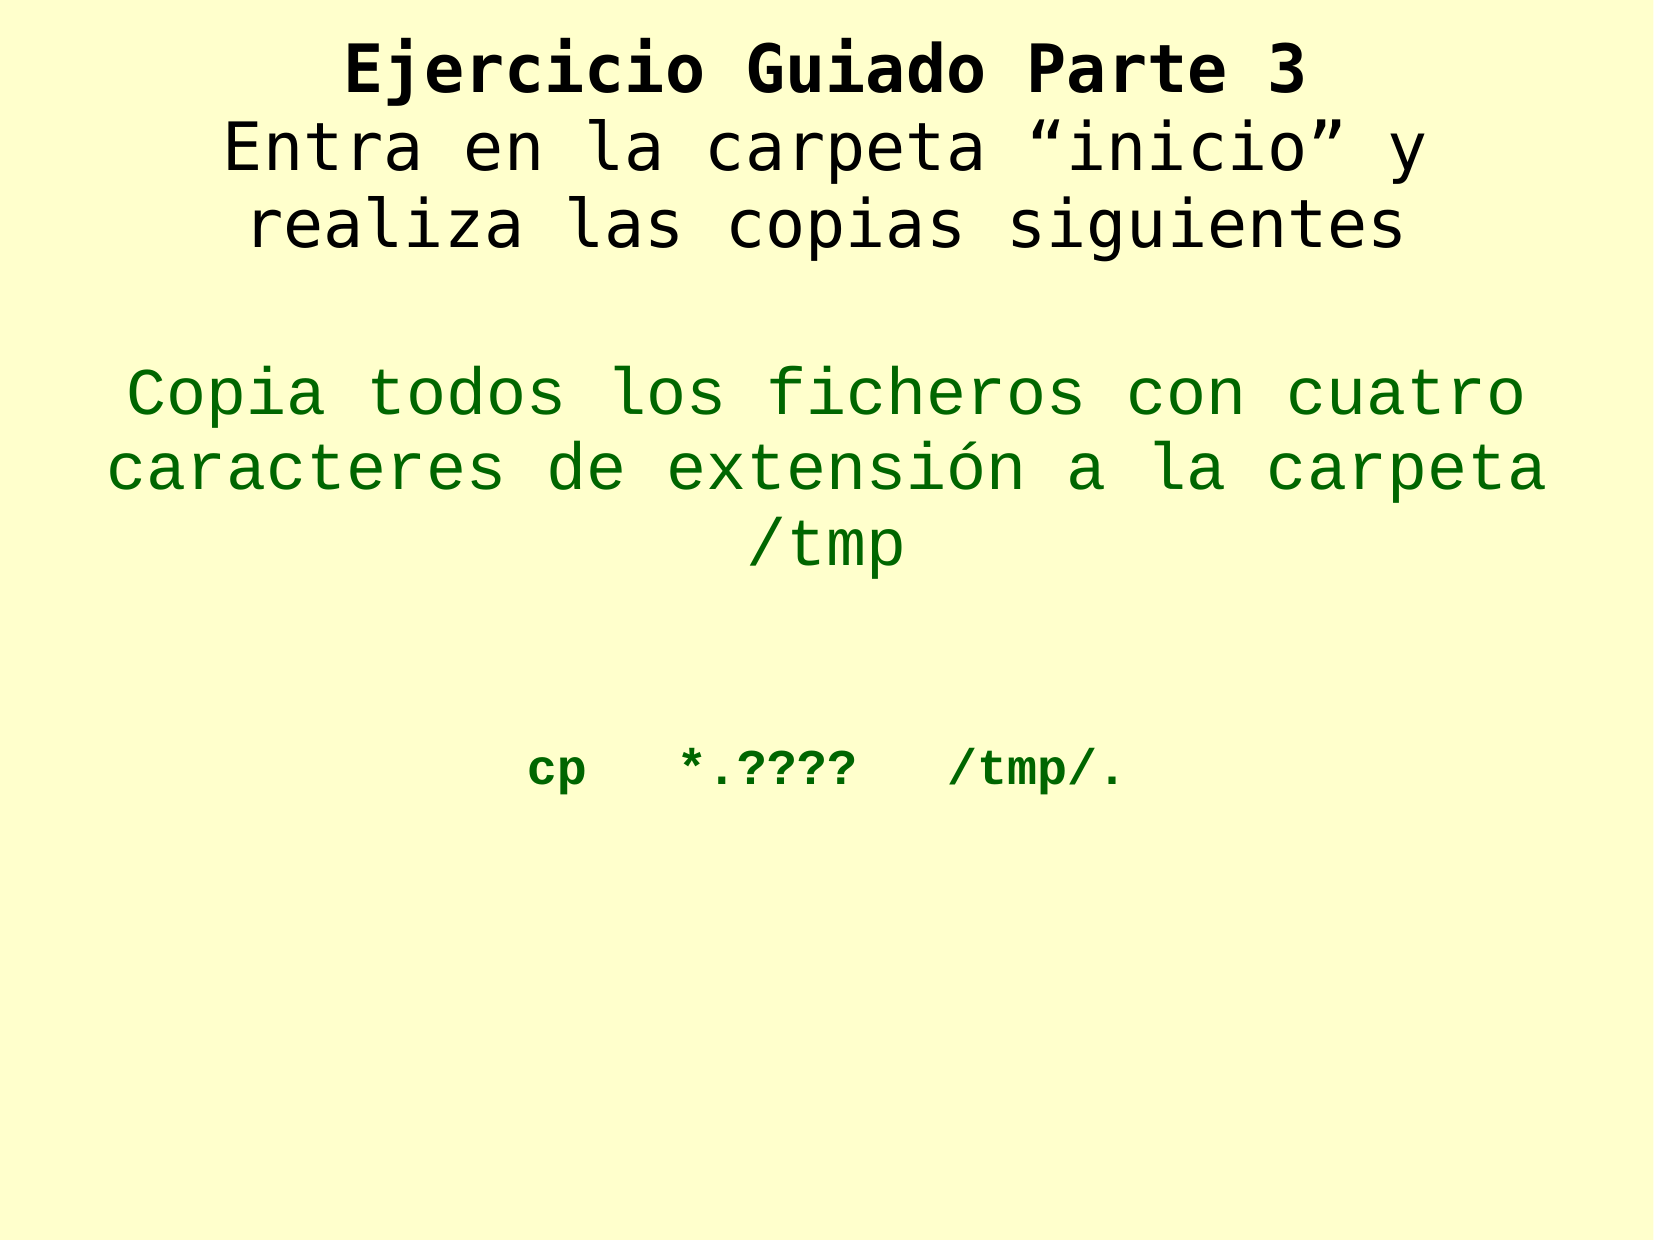

# Ejercicio Guiado Parte 3 Entra en la carpeta “inicio” y realiza las copias siguientes
Copia todos los ficheros con cuatro caracteres de extensión a la carpeta /tmp
cp *.???? /tmp/.